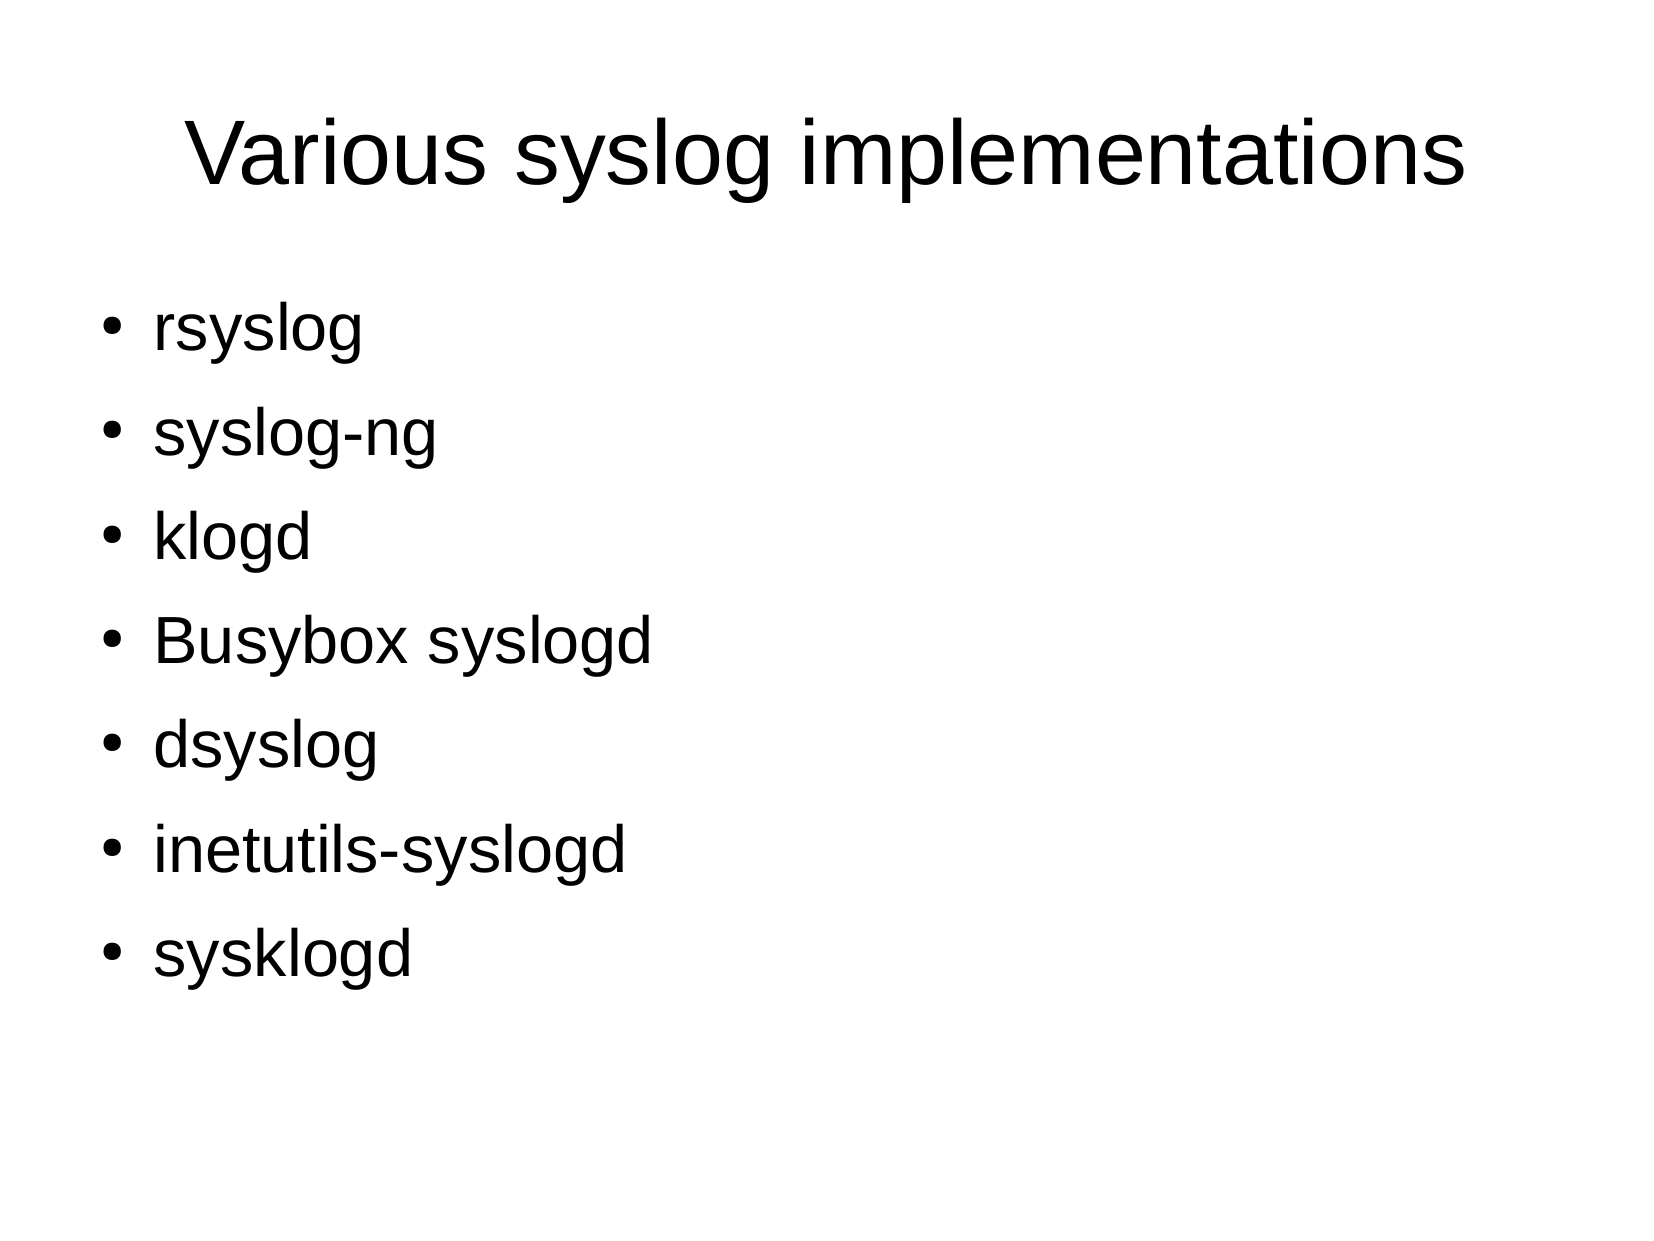

# Various syslog implementations
rsyslog
syslog-ng
klogd
Busybox syslogd
dsyslog
inetutils-syslogd
sysklogd